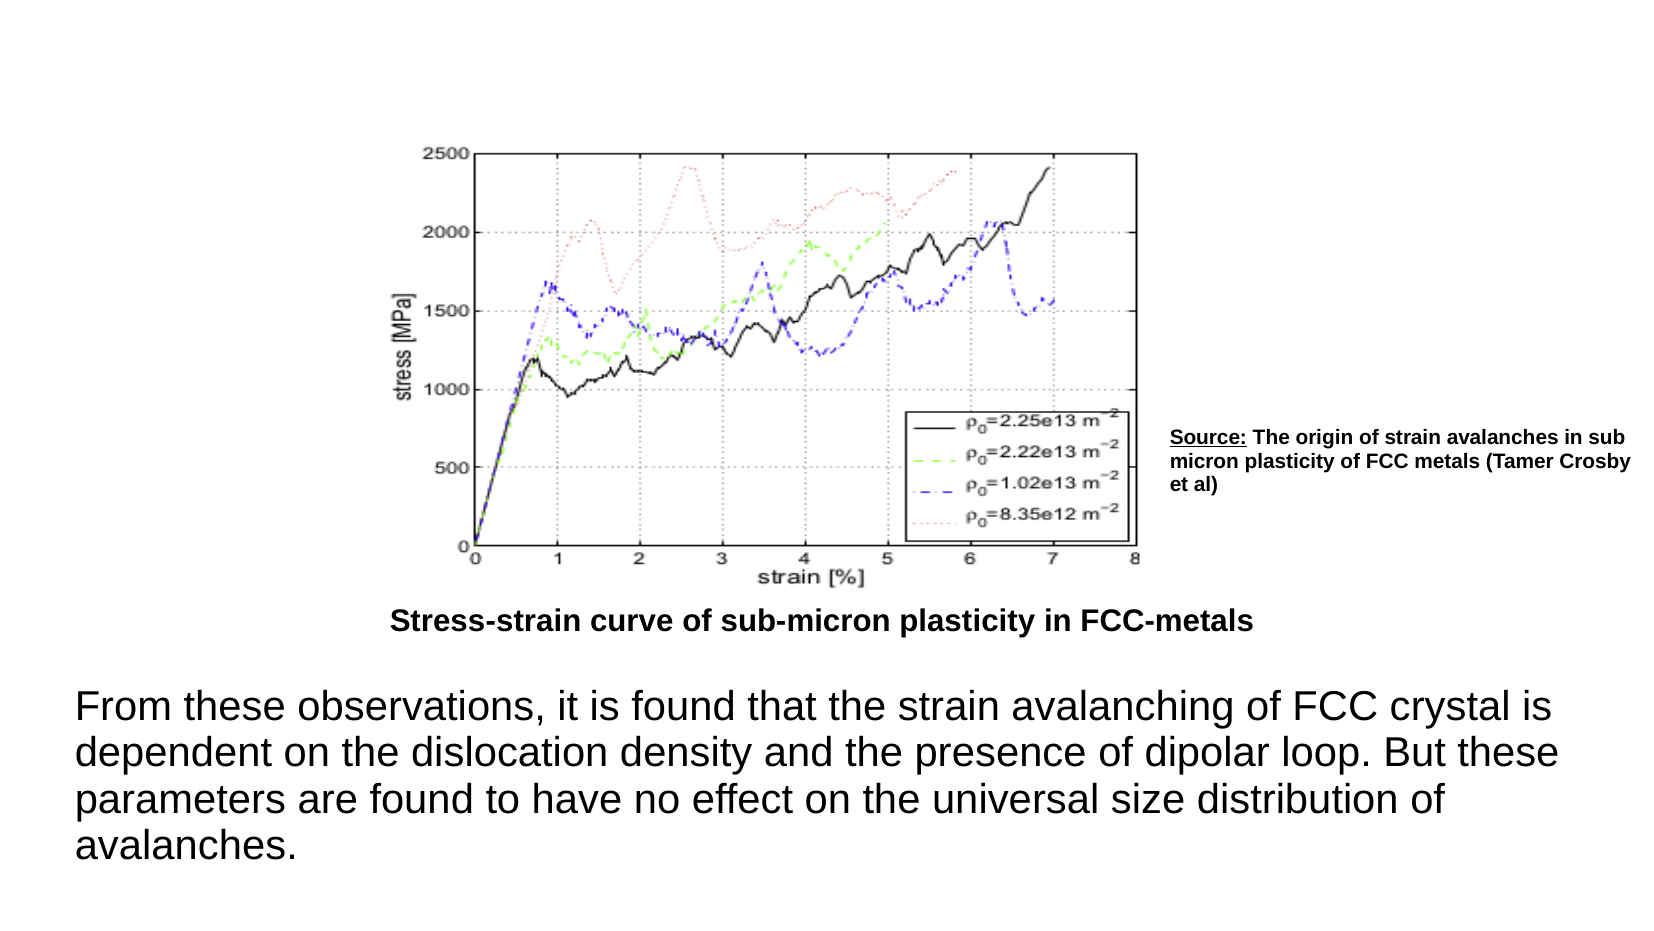

Source: The origin of strain avalanches in sub micron plasticity of FCC metals (Tamer Crosby et al)
Stress-strain curve of sub-micron plasticity in FCC-metals
From these observations, it is found that the strain avalanching of FCC crystal is dependent on the dislocation density and the presence of dipolar loop. But these parameters are found to have no effect on the universal size distribution of avalanches.